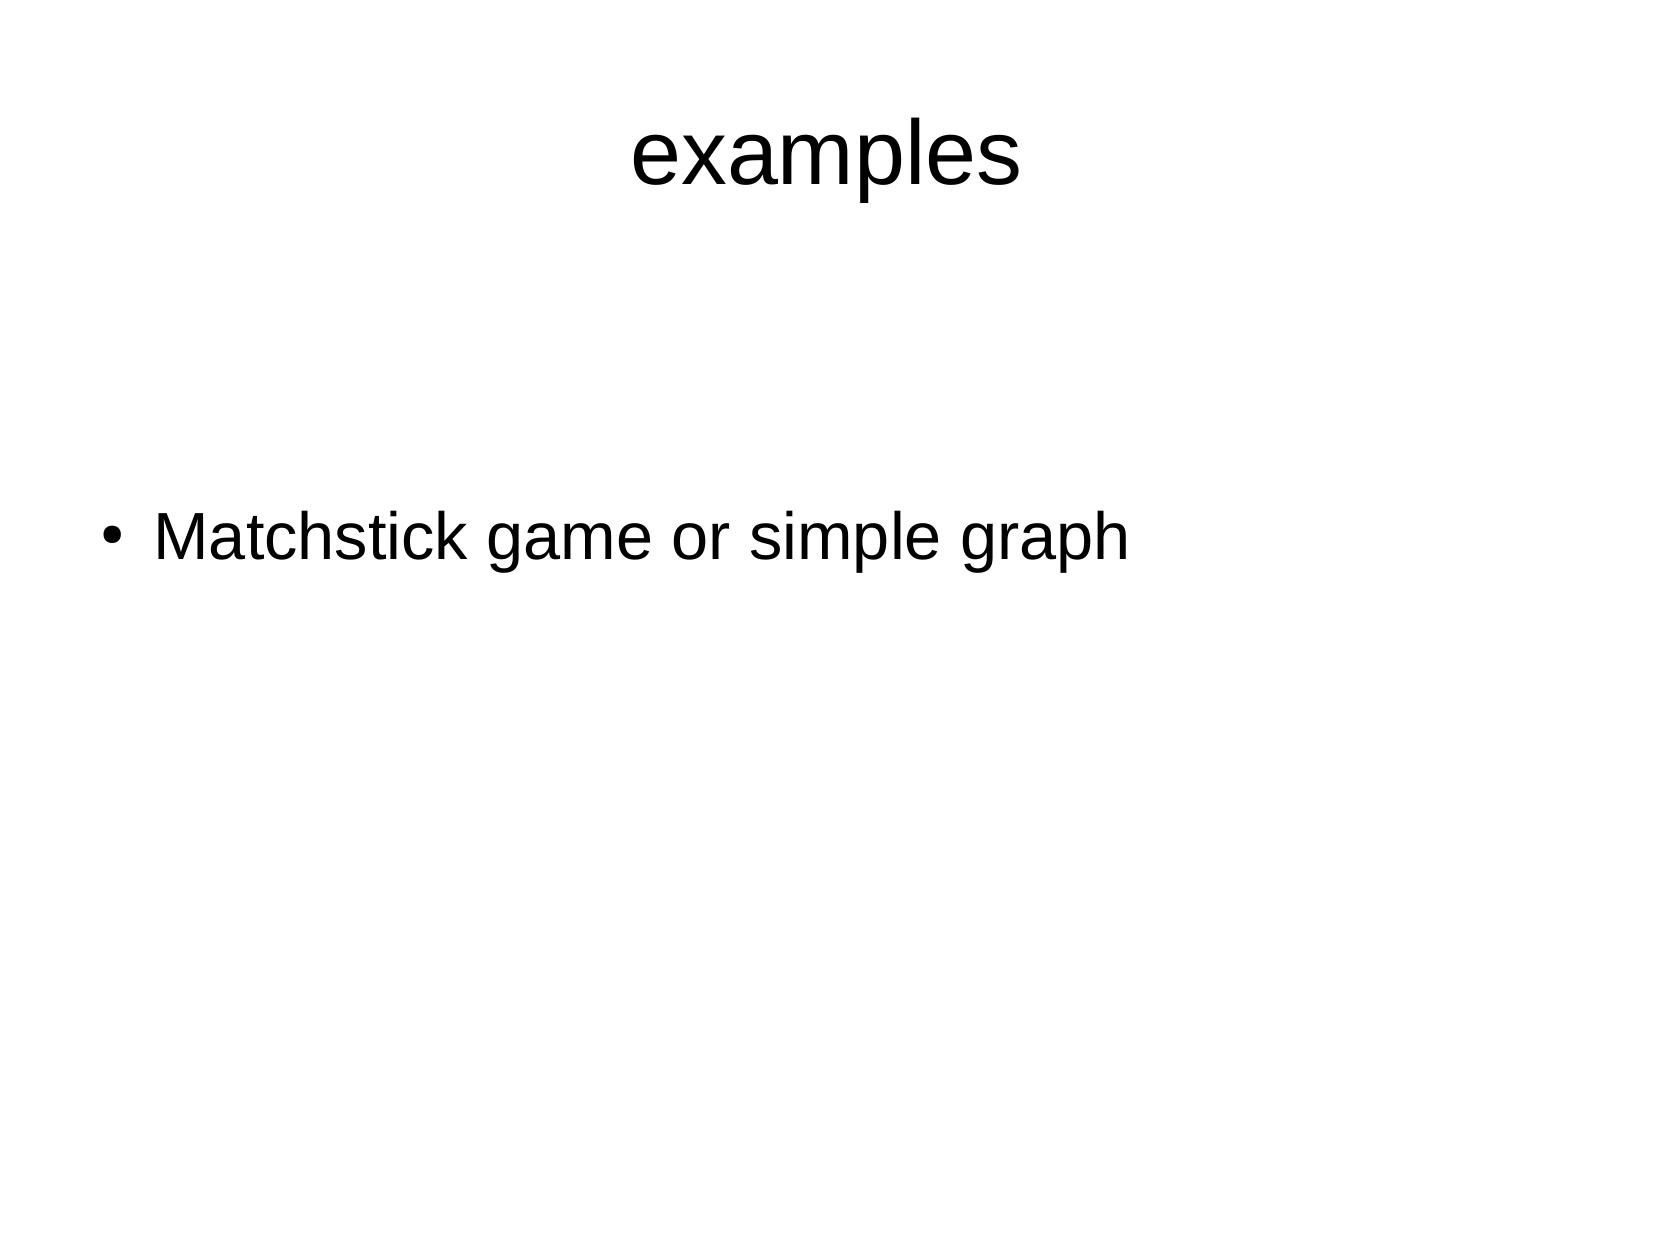

# examples
Matchstick game or simple graph